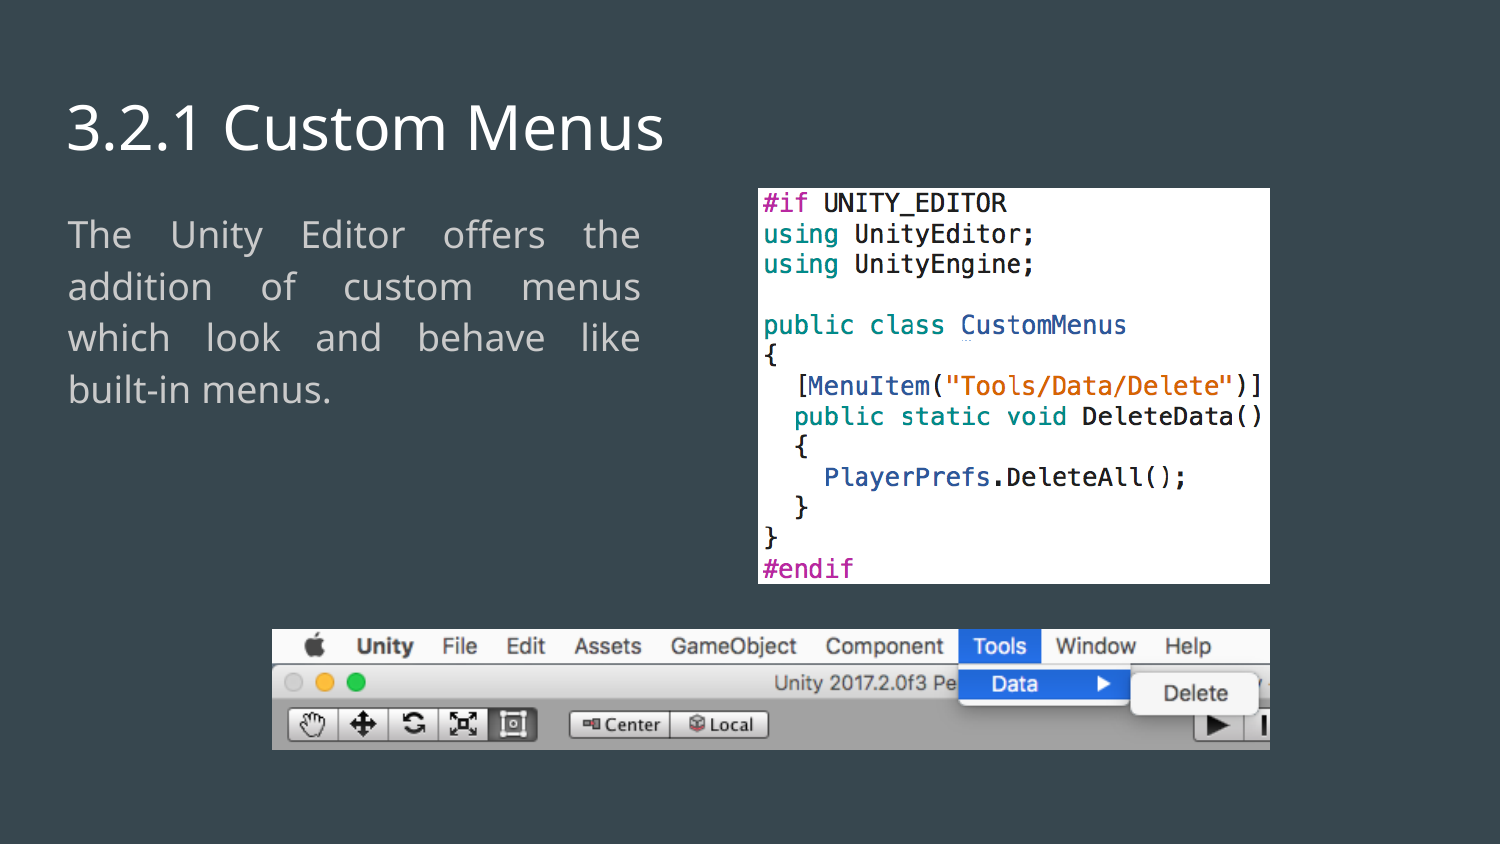

# 3.2.1 Custom Menus
The Unity Editor offers the addition of custom menus which look and behave like built-in menus.